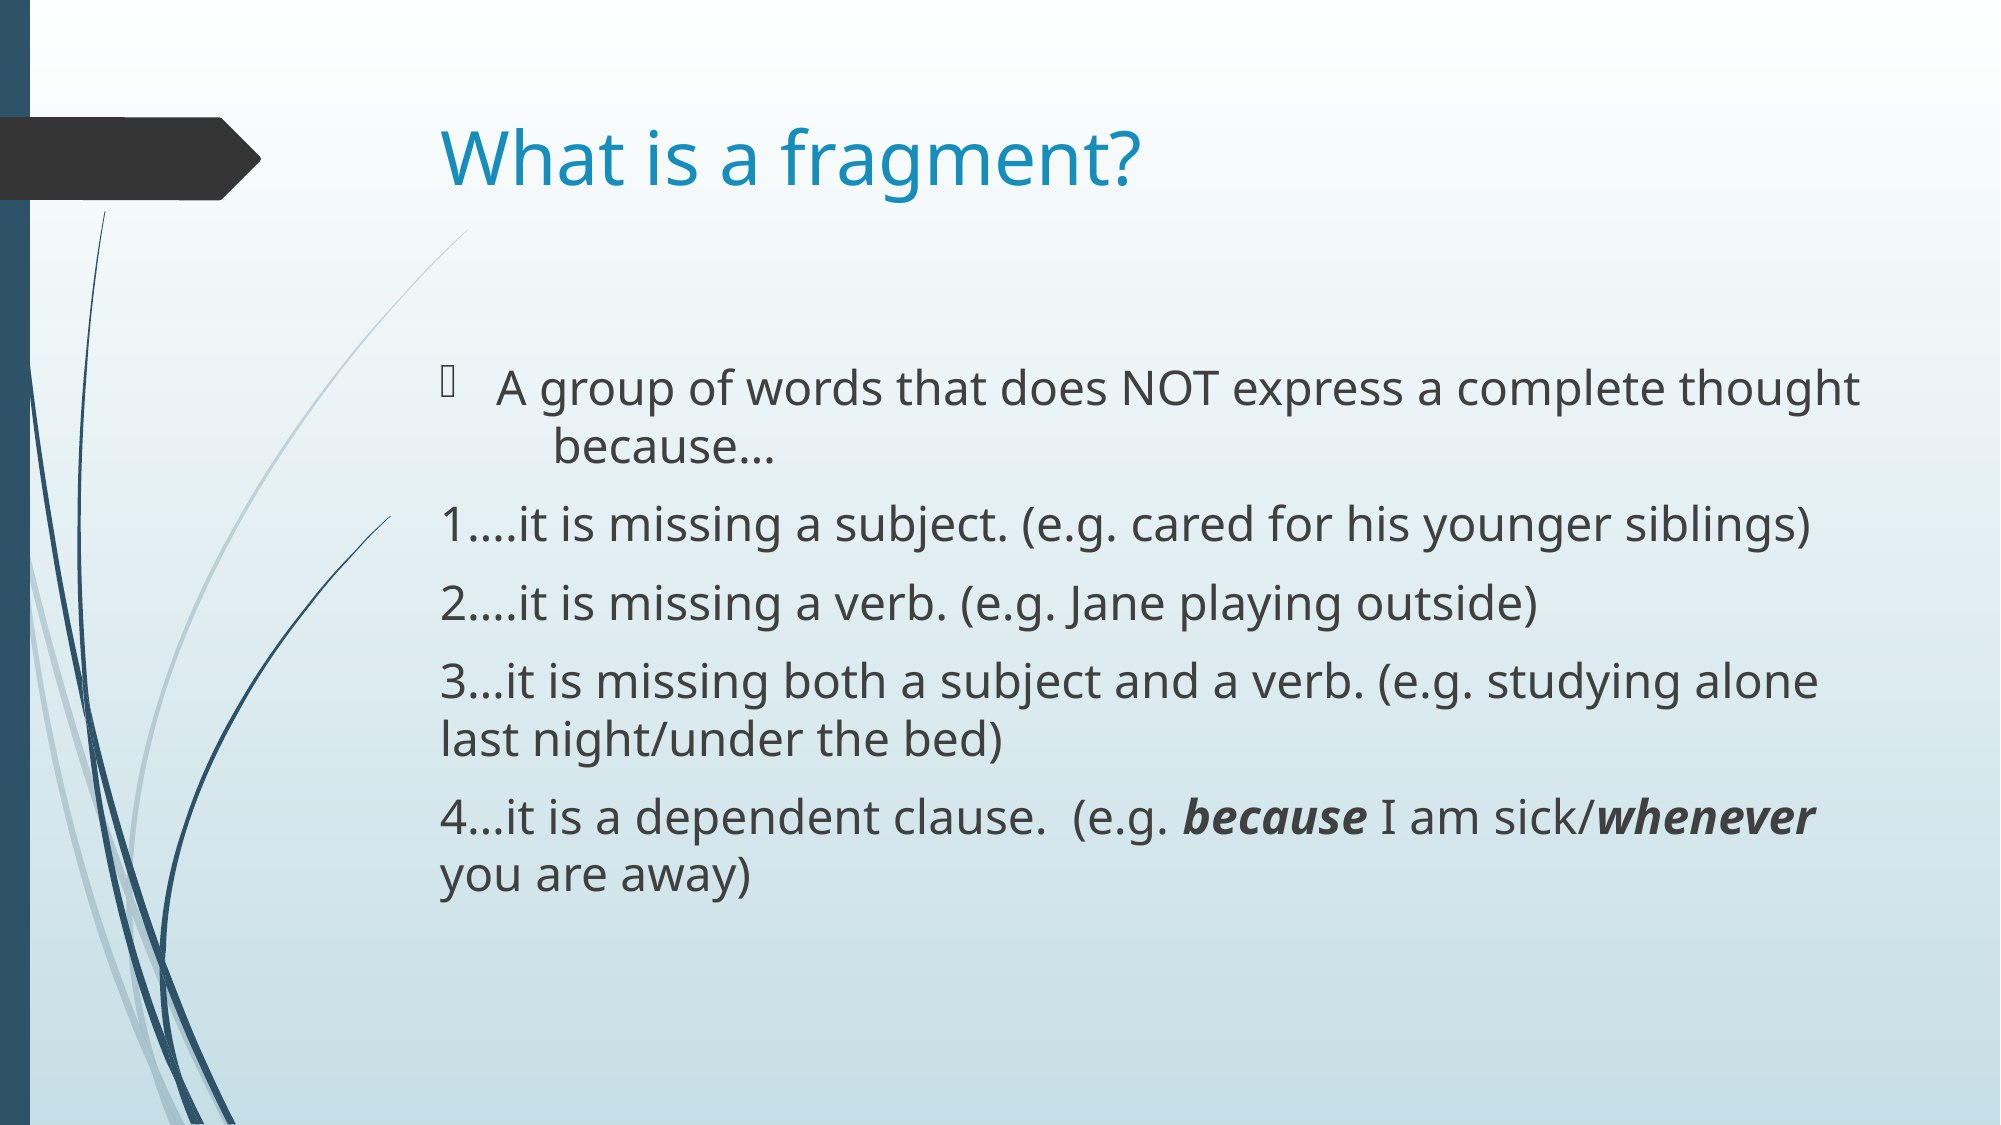

# What is a fragment?
A group of words that does NOT express a complete thought because…
1….it is missing a subject. (e.g. cared for his younger siblings)
2….it is missing a verb. (e.g. Jane playing outside)
3…it is missing both a subject and a verb. (e.g. studying alone last night/under the bed)
4…it is a dependent clause. (e.g. because I am sick/whenever you are away)